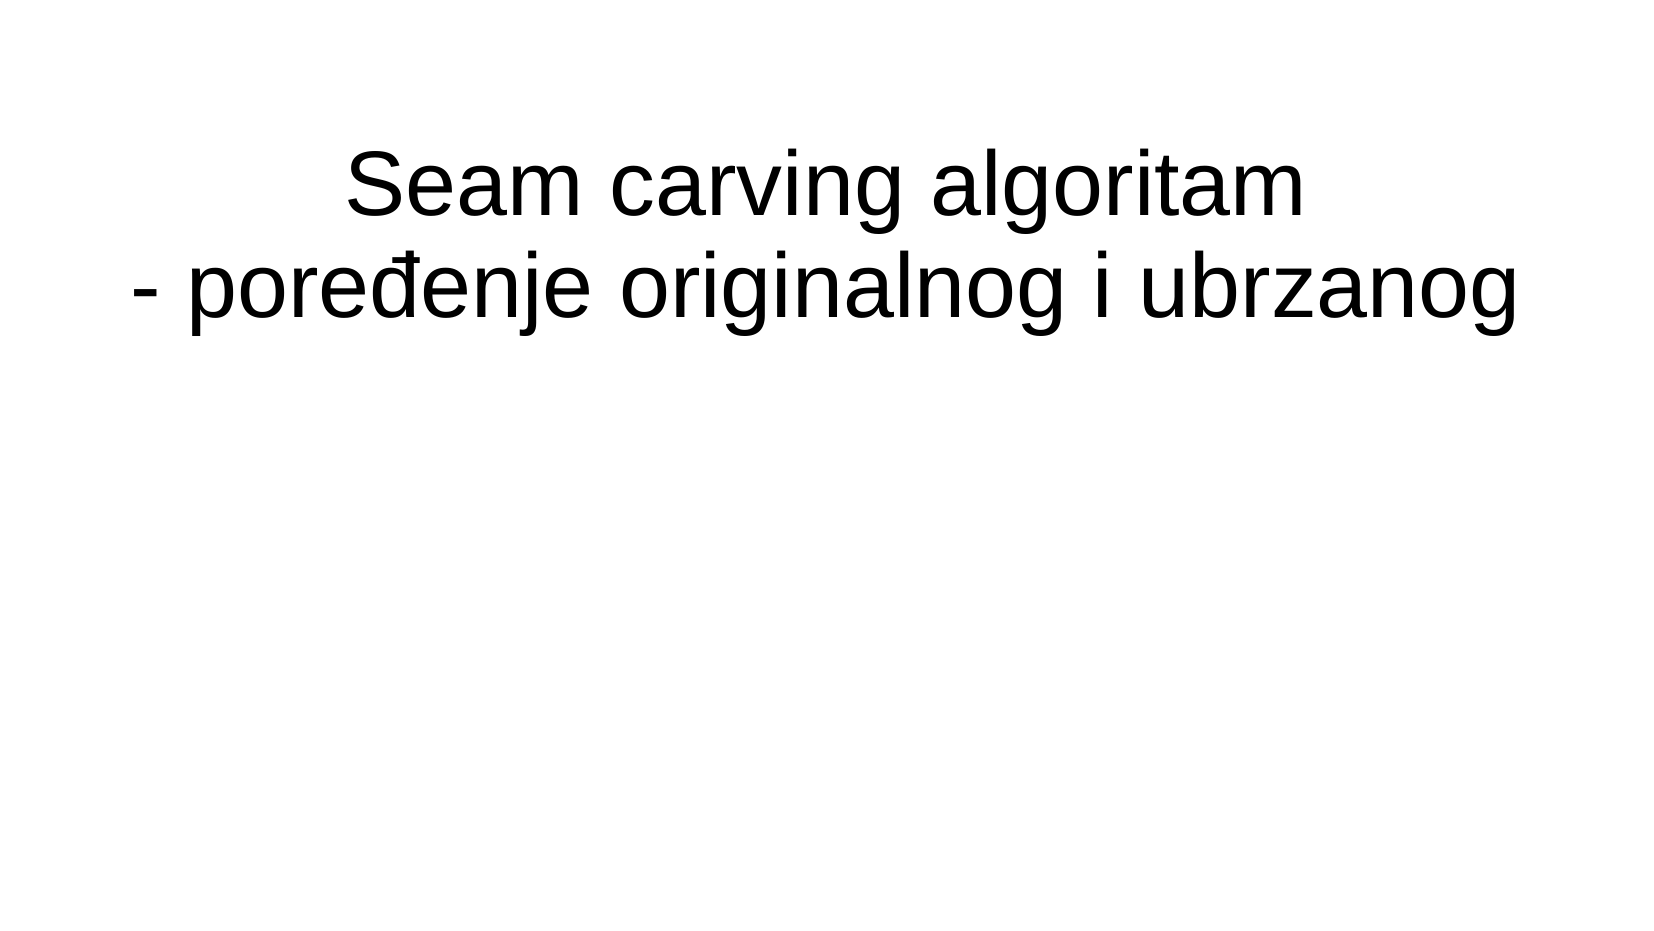

# Seam carving algoritam - poređenje originalnog i ubrzanog